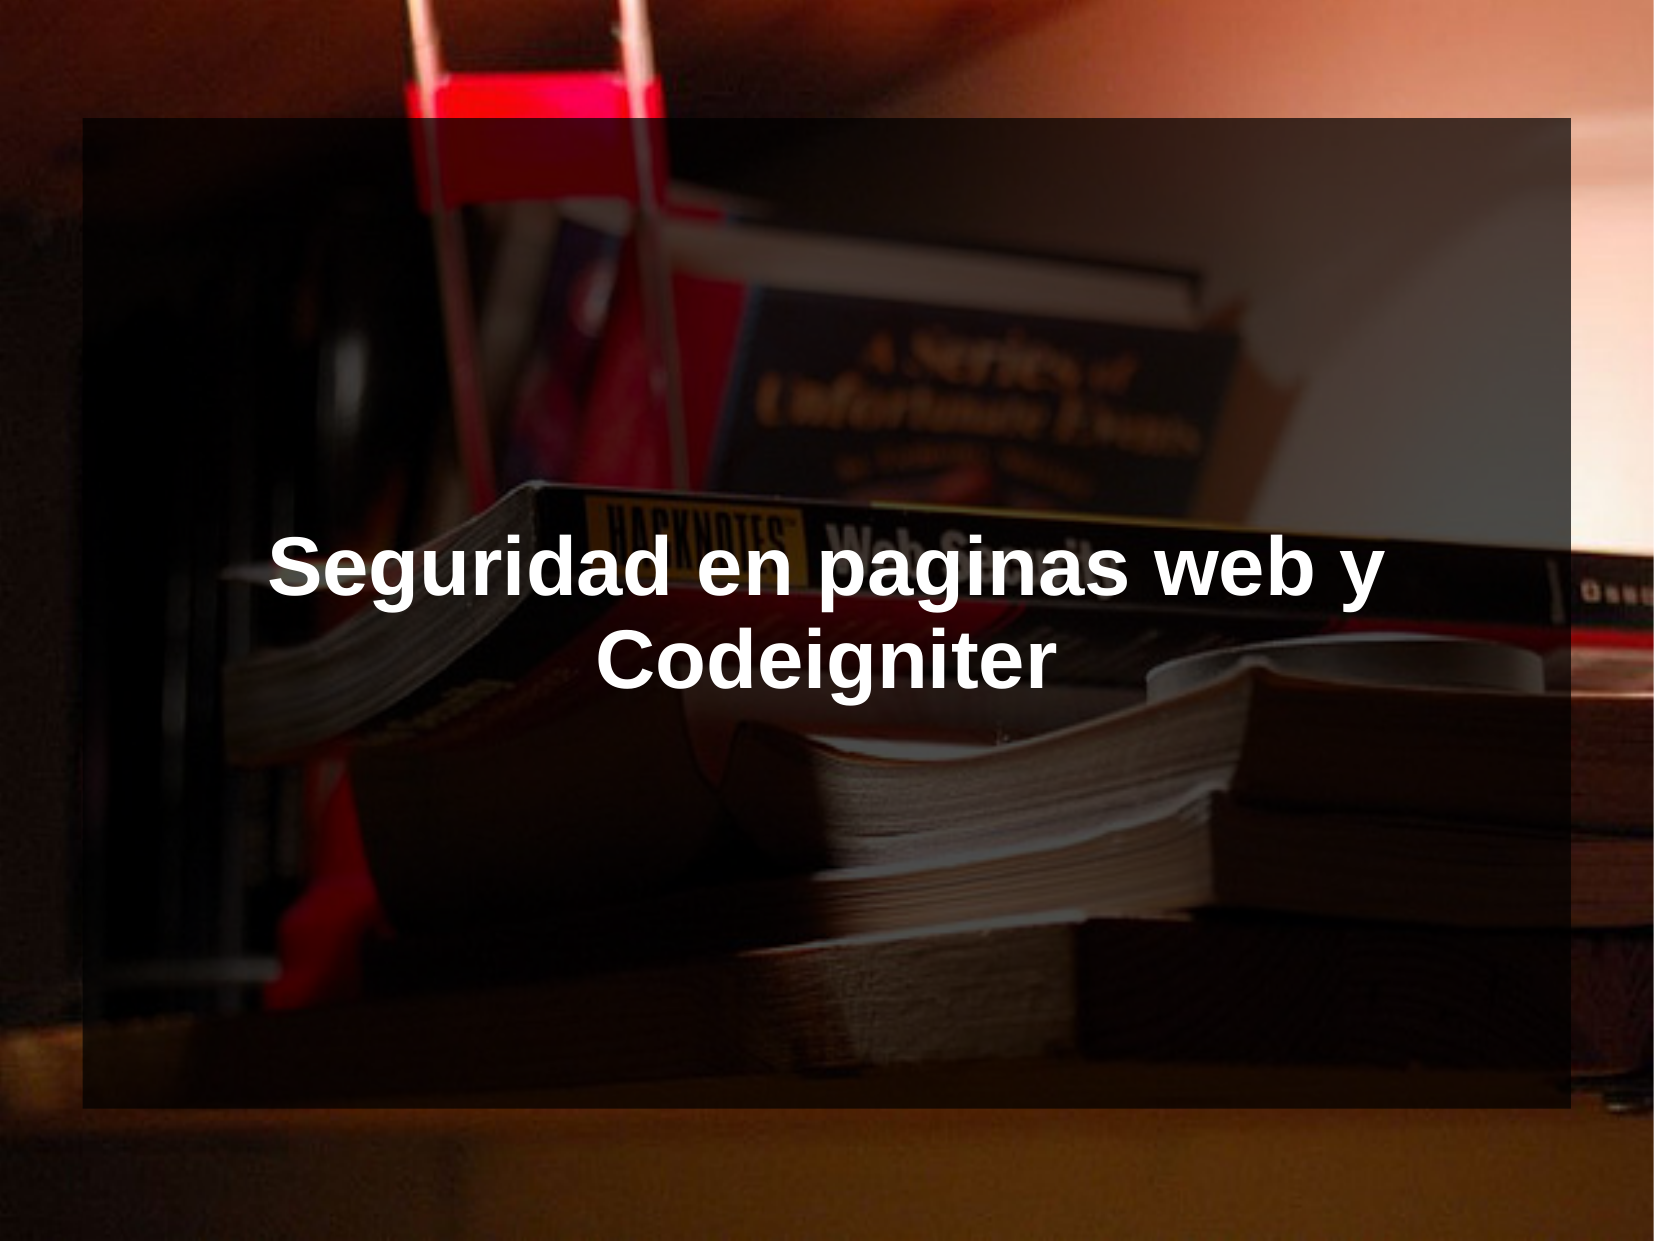

# Seguridad en paginas web y Codeigniter